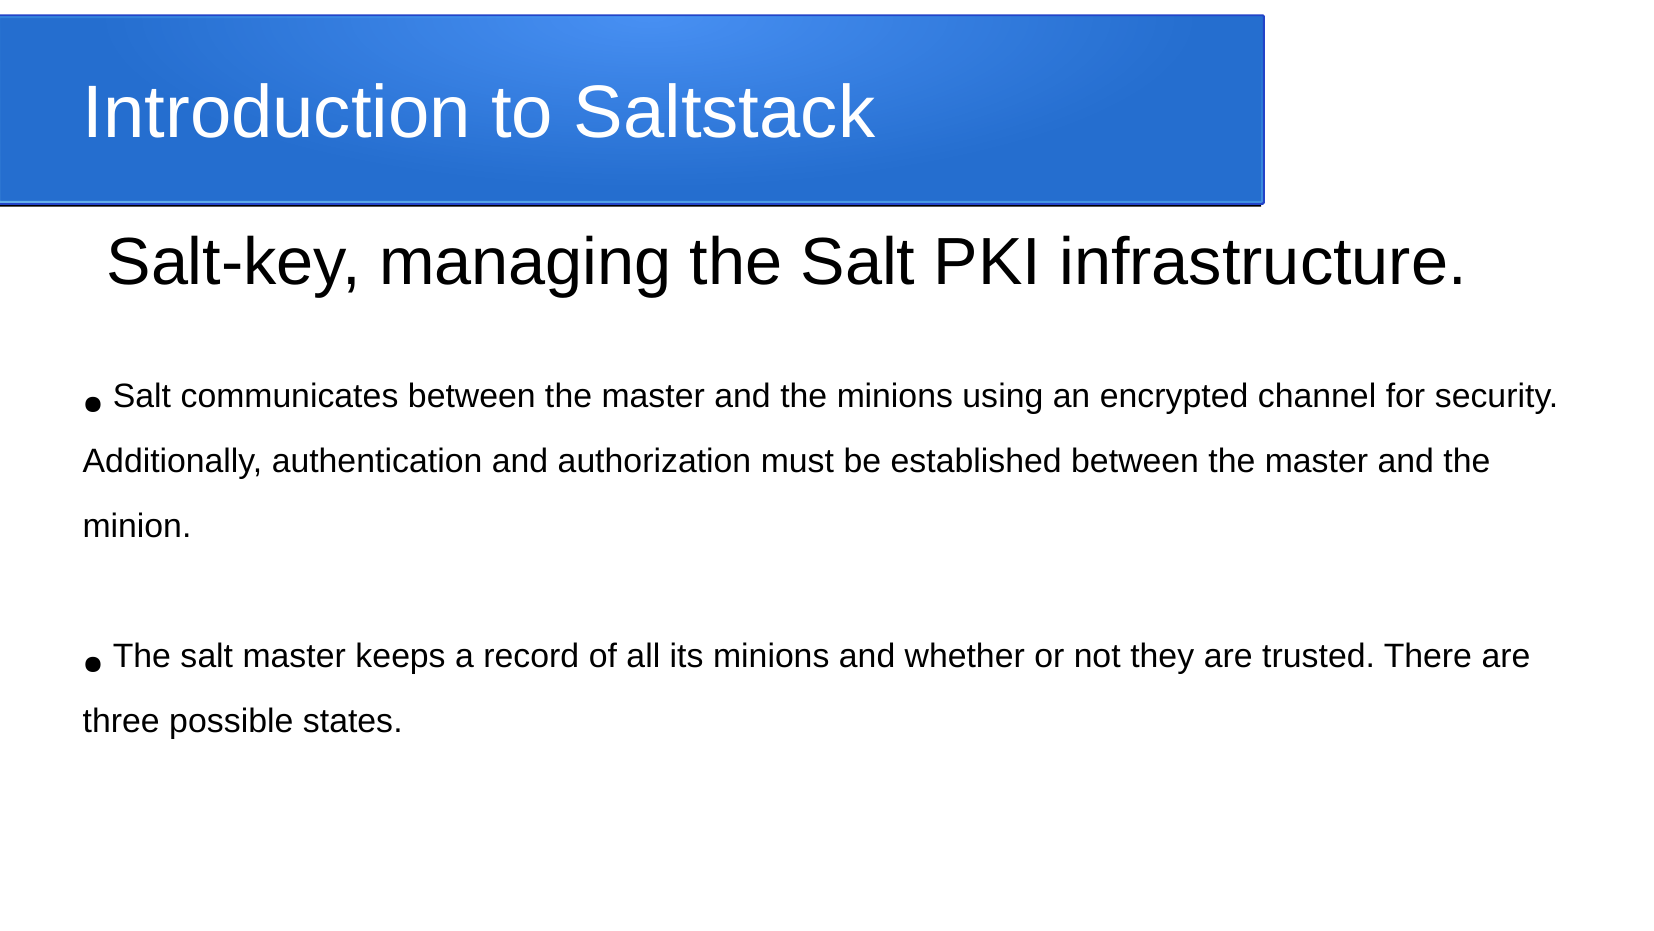

# Introduction to Saltstack
Salt-key, managing the Salt PKI infrastructure.
 Salt communicates between the master and the minions using an encrypted channel for security. Additionally, authentication and authorization must be established between the master and the minion.
 The salt master keeps a record of all its minions and whether or not they are trusted. There are three possible states.